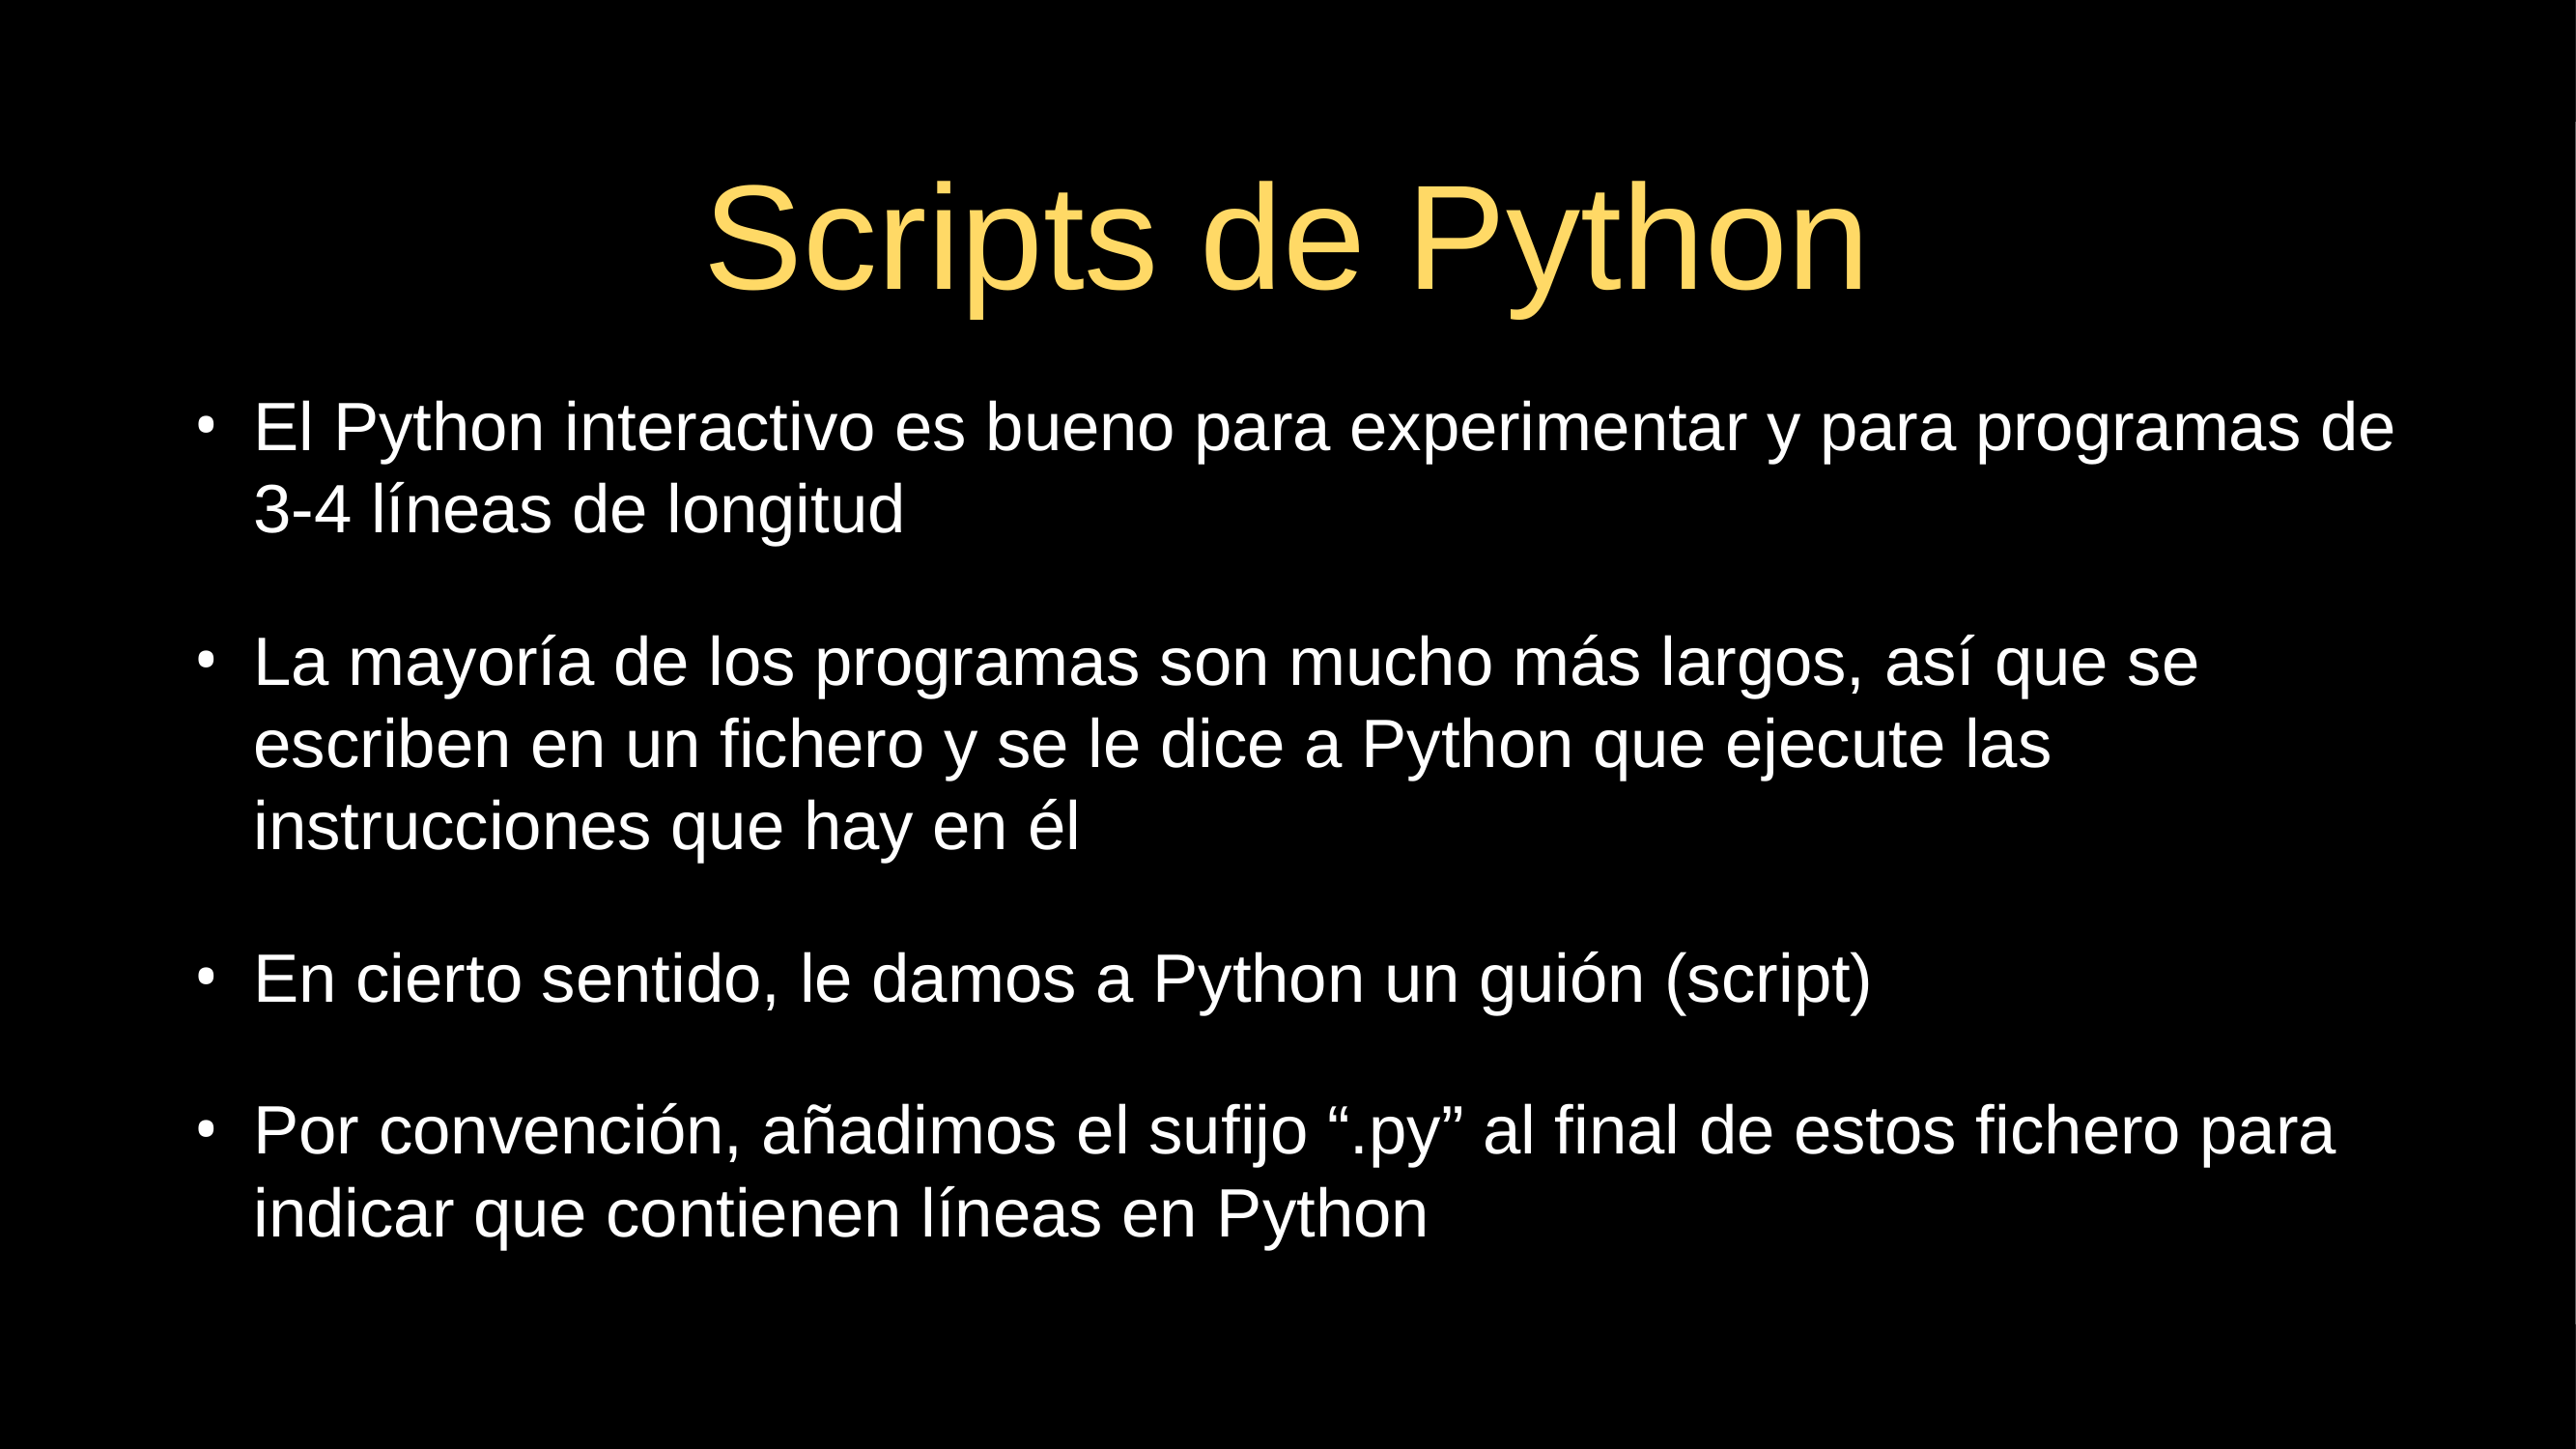

# Scripts de Python
El Python interactivo es bueno para experimentar y para programas de 3-4 líneas de longitud
La mayoría de los programas son mucho más largos, así que se escriben en un fichero y se le dice a Python que ejecute las instrucciones que hay en él
En cierto sentido, le damos a Python un guión (script)
Por convención, añadimos el sufijo “.py” al final de estos fichero para indicar que contienen líneas en Python